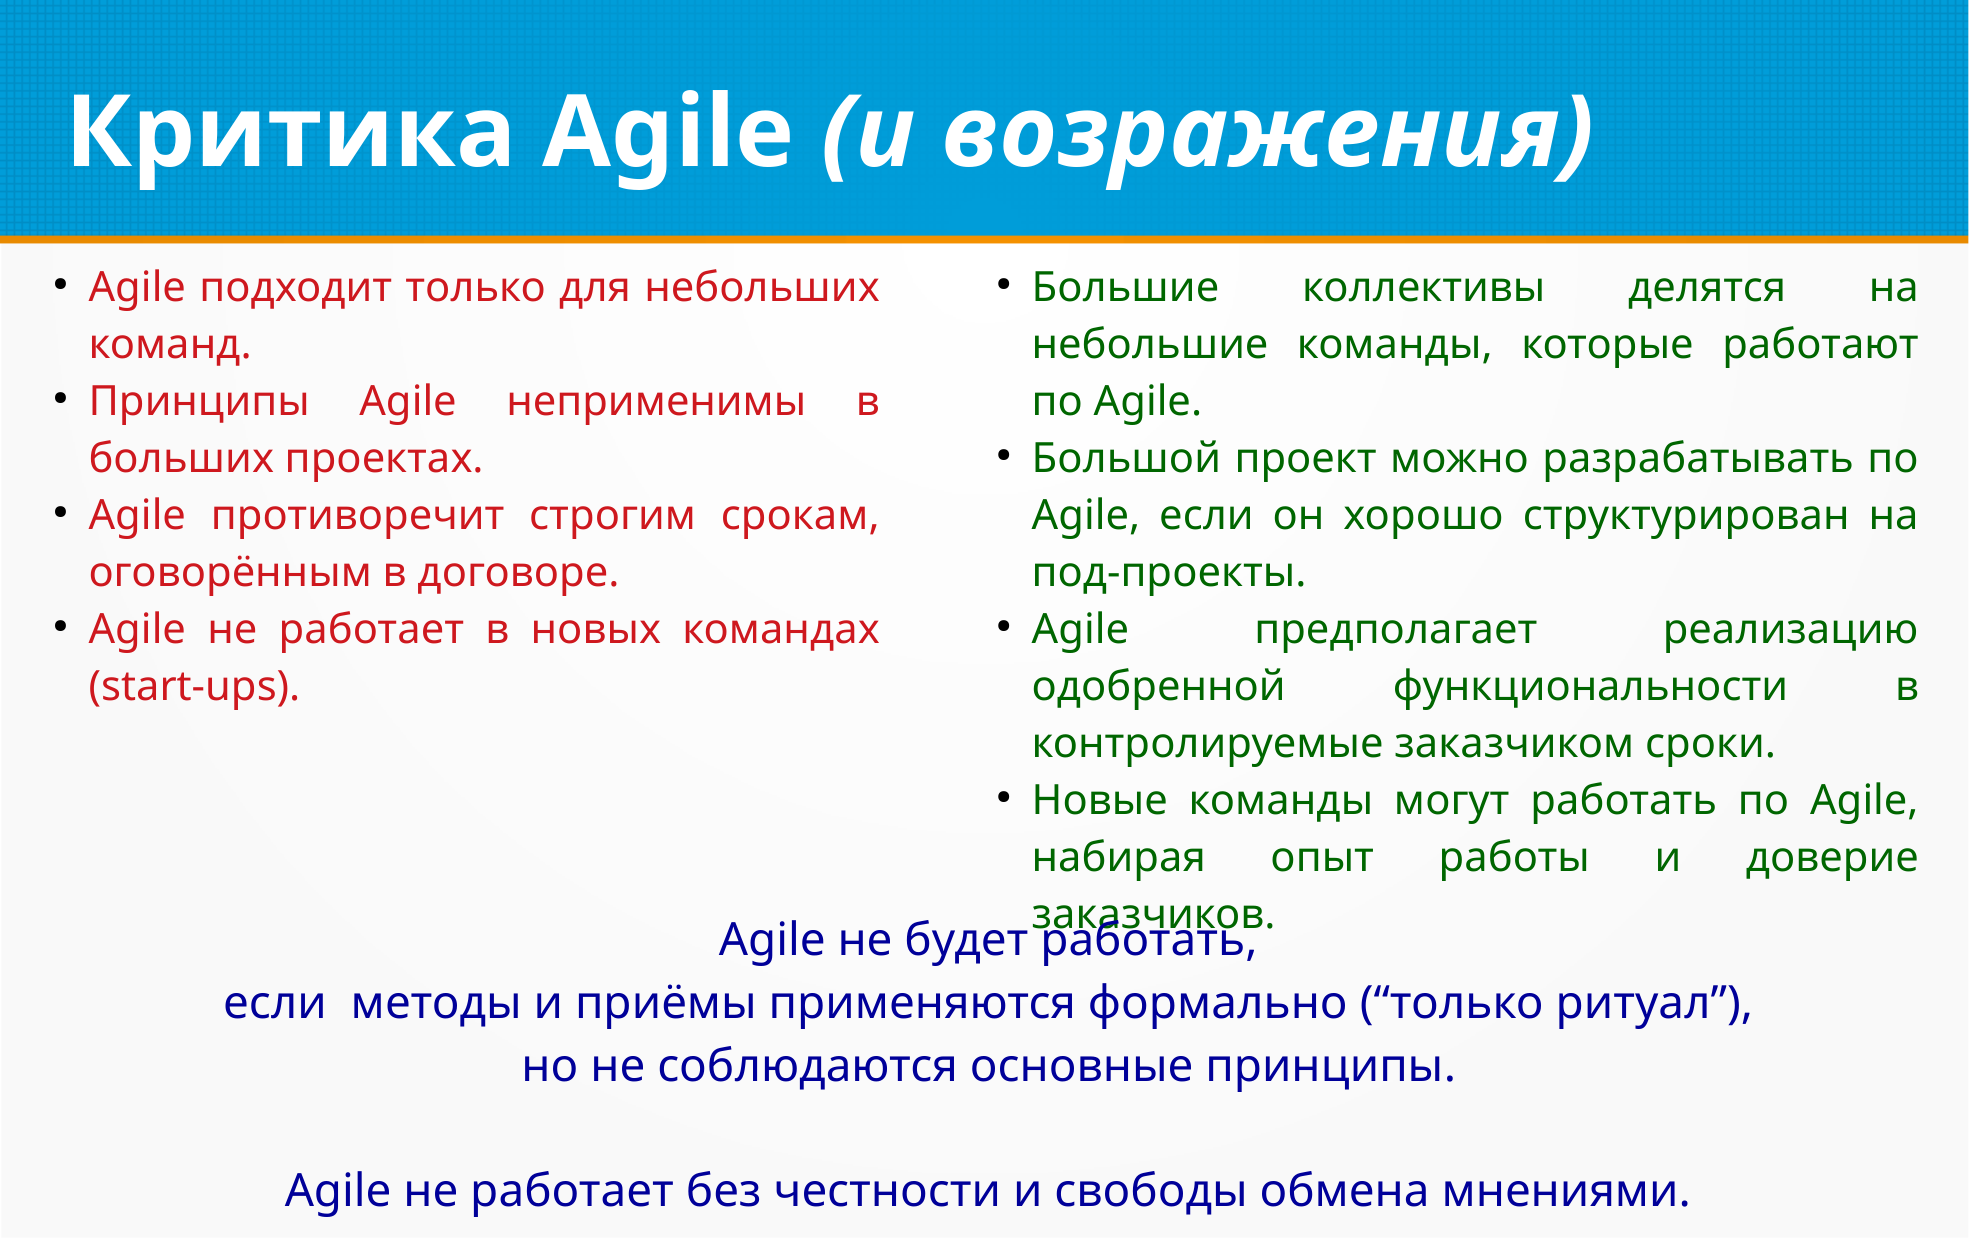

Критика Agile (и возражения)
Agile подходит только для небольших команд.
Принципы Agile неприменимы в больших проектах.
Agile противоречит строгим срокам, оговорённым в договоре.
Agile не работает в новых командах (start-ups).
Большие коллективы делятся на небольшие команды, которые работают по Agile.
Большой проект можно разрабатывать по Agile, если он хорошо структурирован на под-проекты.
Agile предполагает реализацию одобренной функциональности в контролируемые заказчиком сроки.
Новые команды могут работать по Agile, набирая опыт работы и доверие заказчиков.
Agile не будет работать,
если методы и приёмы применяются формально (“только ритуал”),
но не соблюдаются основные принципы.
Agile не работает без честности и свободы обмена мнениями.